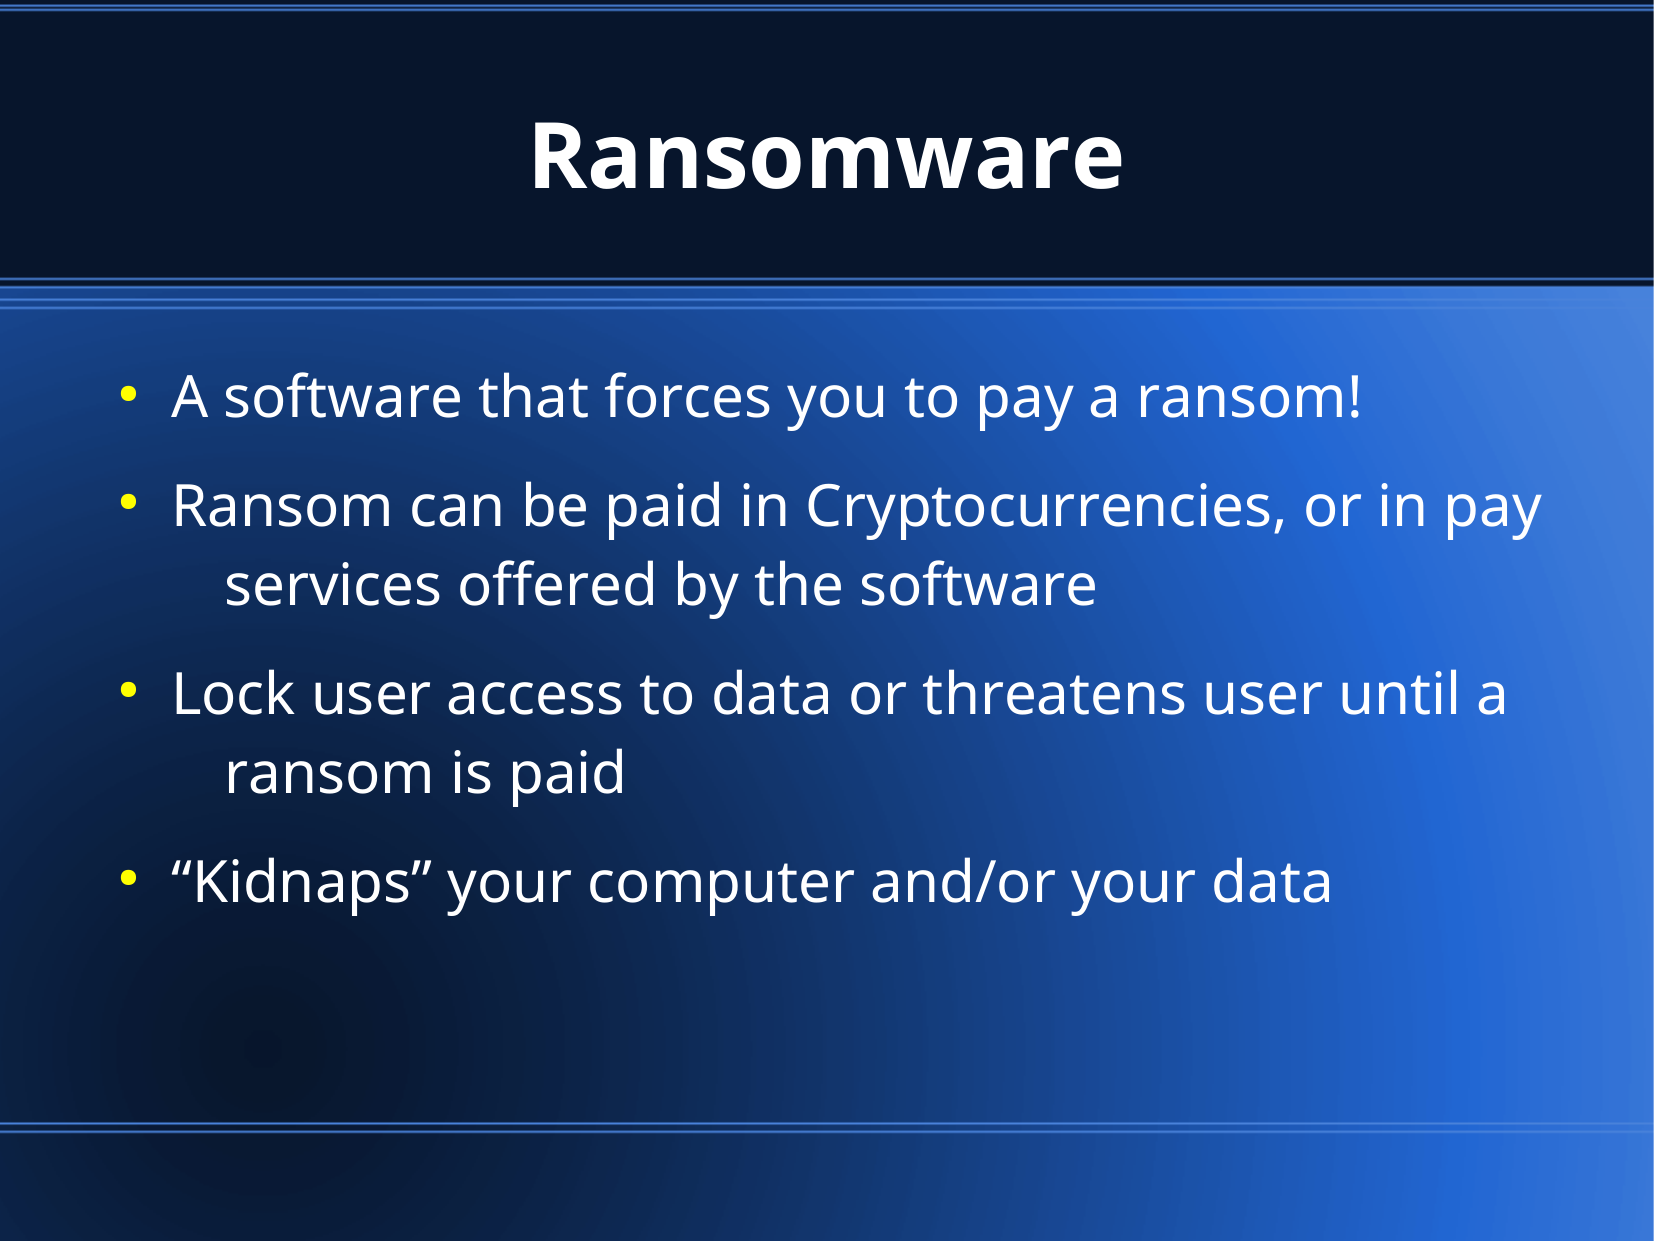

# Ransomware
A software that forces you to pay a ransom!
Ransom can be paid in Cryptocurrencies, or in pay services offered by the software
Lock user access to data or threatens user until a ransom is paid
“Kidnaps” your computer and/or your data